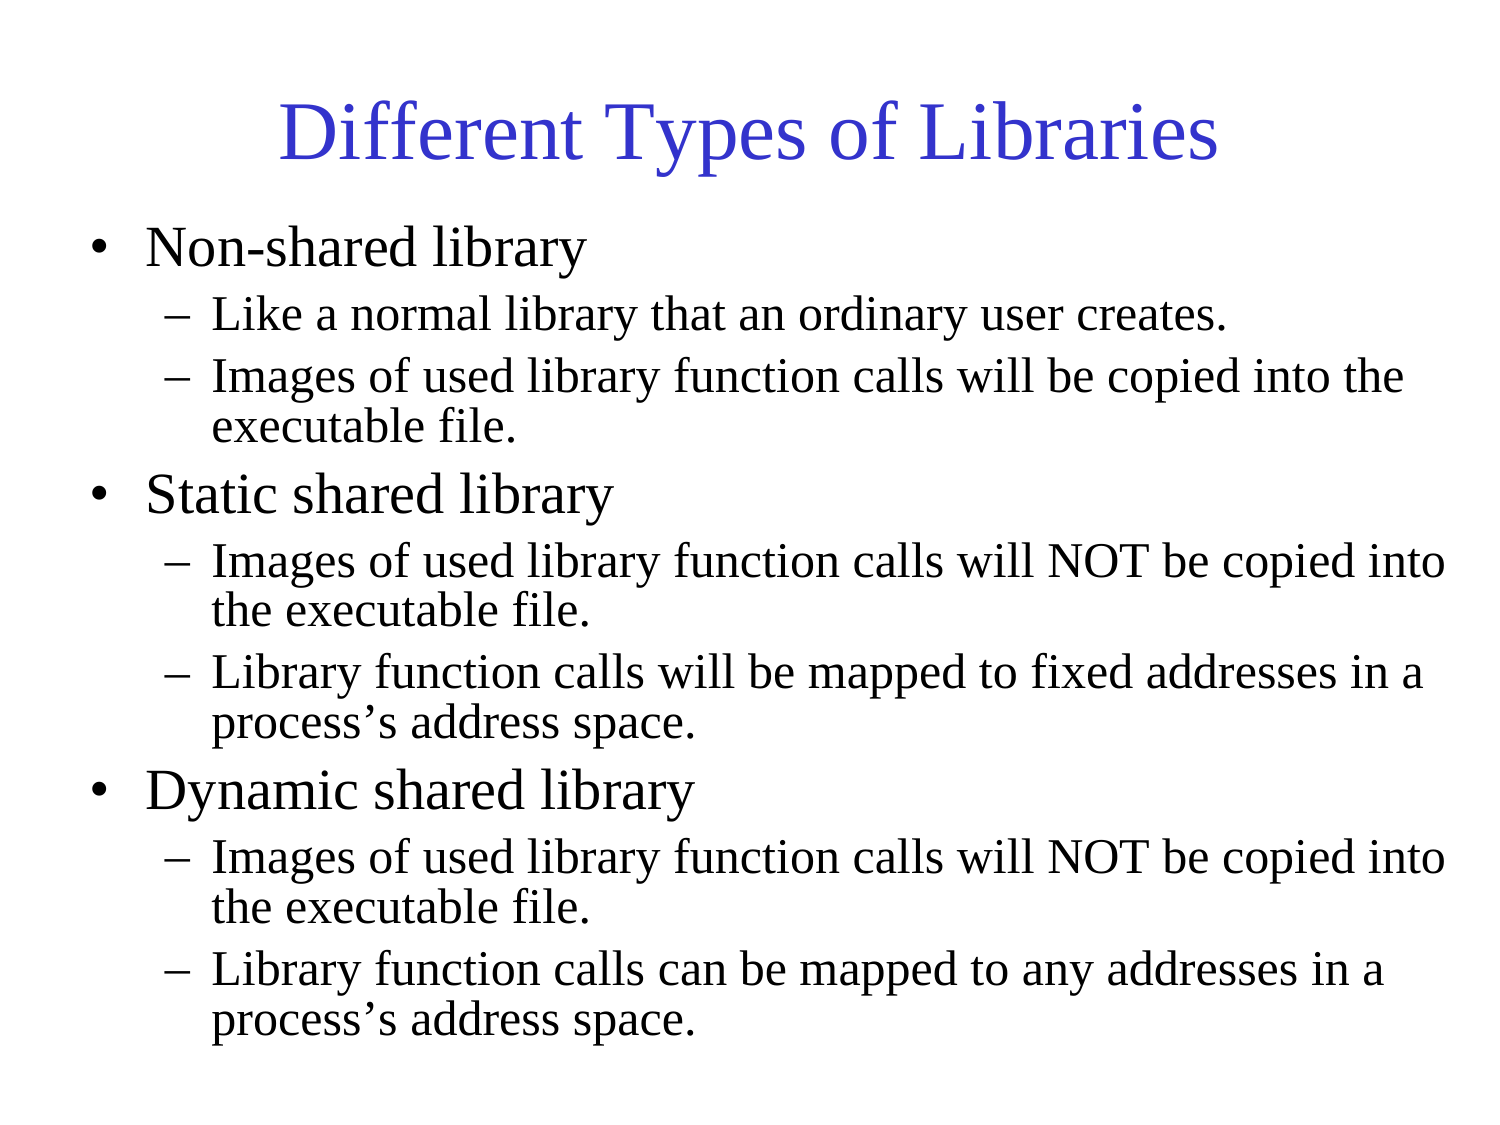

# Different Types of Libraries
Non-shared library
Like a normal library that an ordinary user creates.
Images of used library function calls will be copied into the executable file.
Static shared library
Images of used library function calls will NOT be copied into the executable file.
Library function calls will be mapped to fixed addresses in a process’s address space.
Dynamic shared library
Images of used library function calls will NOT be copied into the executable file.
Library function calls can be mapped to any addresses in a process’s address space.